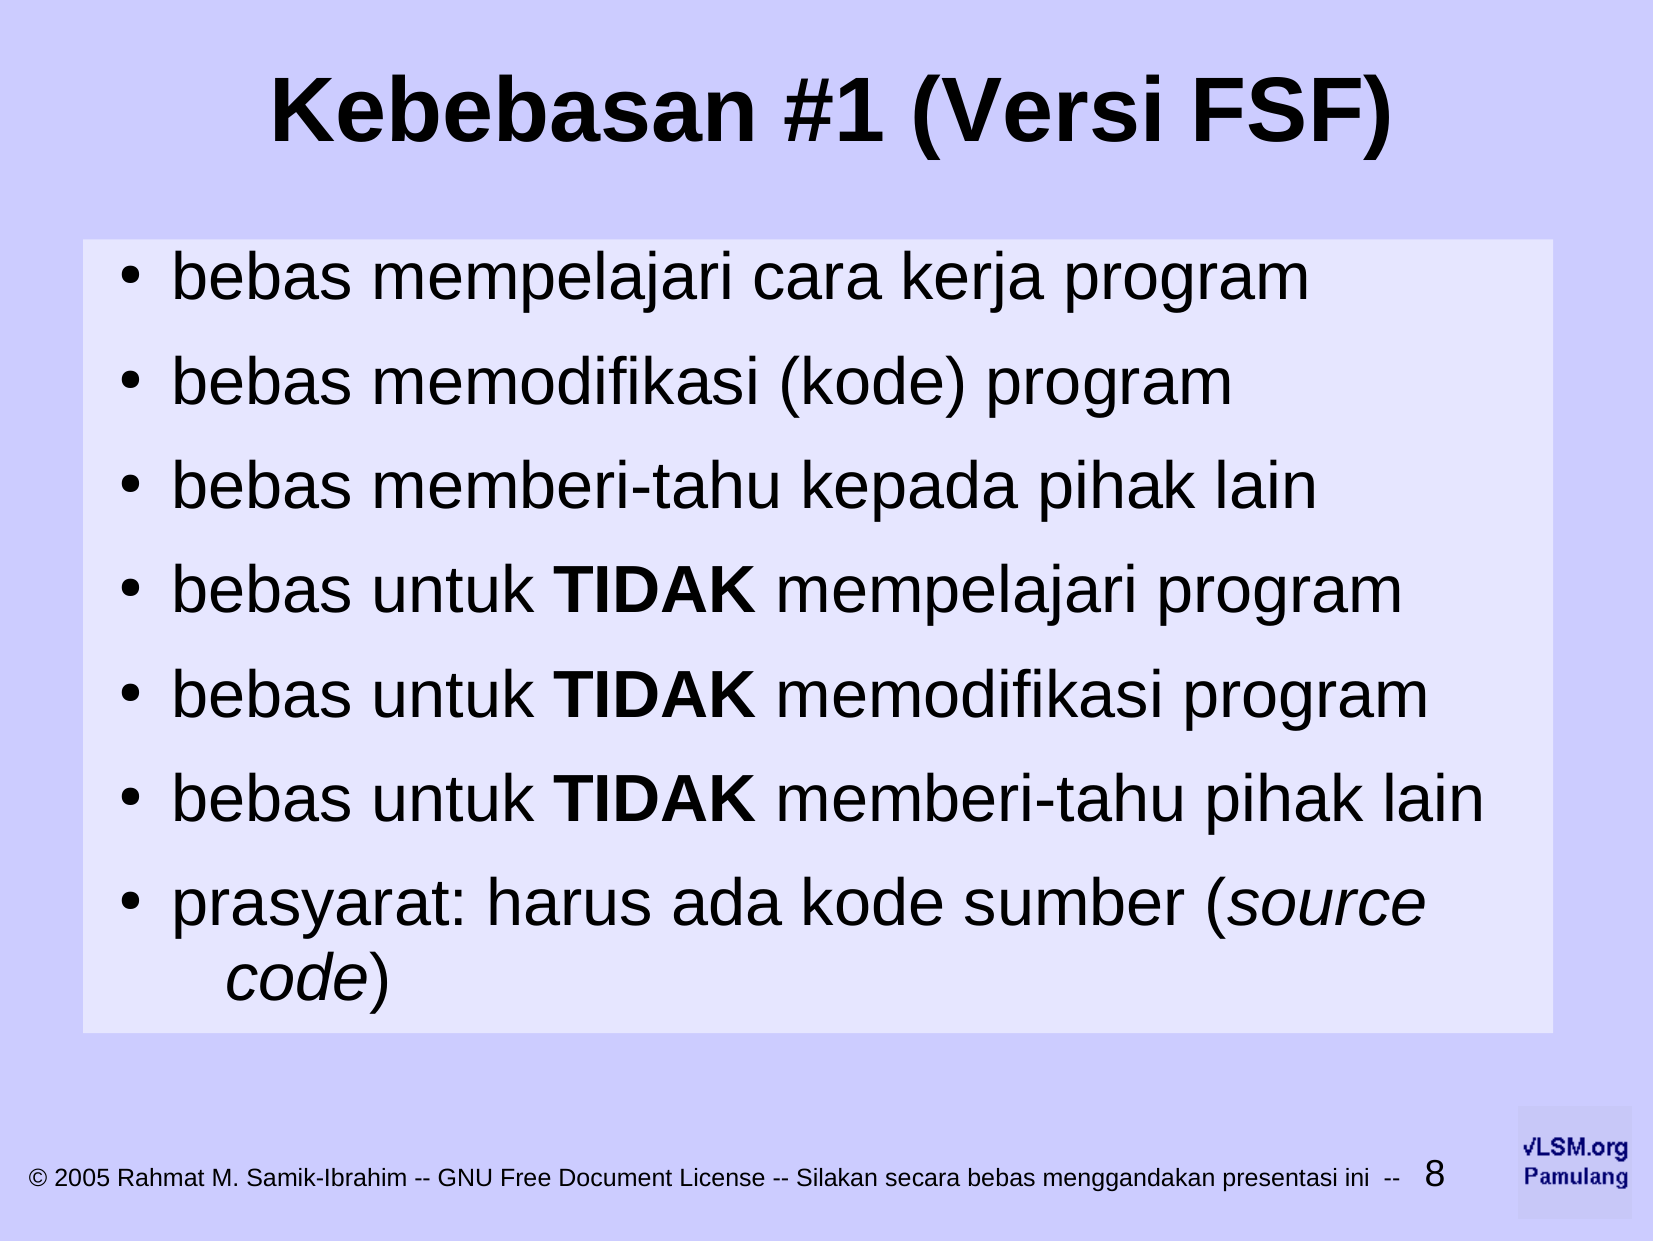

# Kebebasan #1 (Versi FSF)
bebas mempelajari cara kerja program
bebas memodifikasi (kode) program
bebas memberi-tahu kepada pihak lain
bebas untuk TIDAK mempelajari program
bebas untuk TIDAK memodifikasi program
bebas untuk TIDAK memberi-tahu pihak lain
prasyarat: harus ada kode sumber (source code)